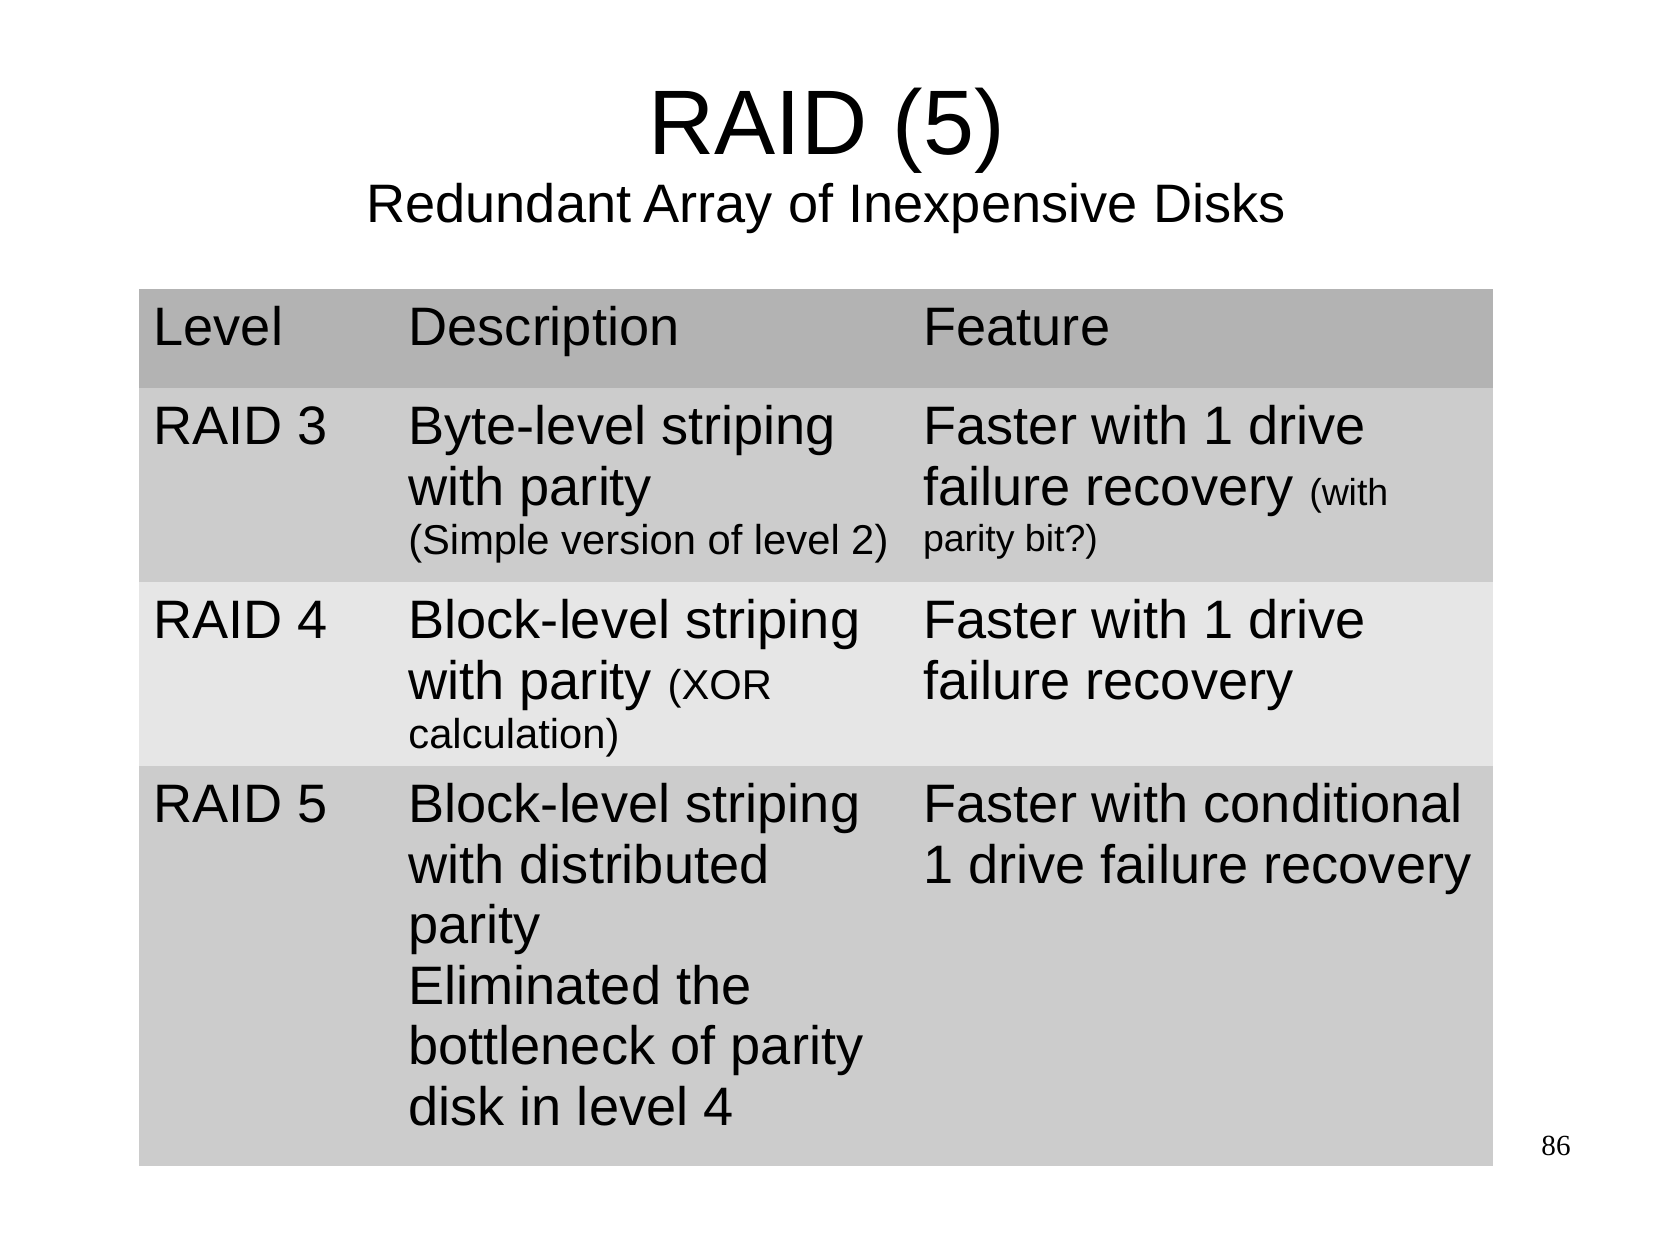

# RAID (5) Redundant Array of Inexpensive Disks
| Level | Description | Feature |
| --- | --- | --- |
| RAID 3 | Byte-level striping with parity (Simple version of level 2) | Faster with 1 drive failure recovery (with parity bit?) |
| RAID 4 | Block-level striping with parity (XOR calculation) | Faster with 1 drive failure recovery |
| RAID 5 | Block-level striping with distributed parity Eliminated the bottleneck of parity disk in level 4 | Faster with conditional 1 drive failure recovery |
86